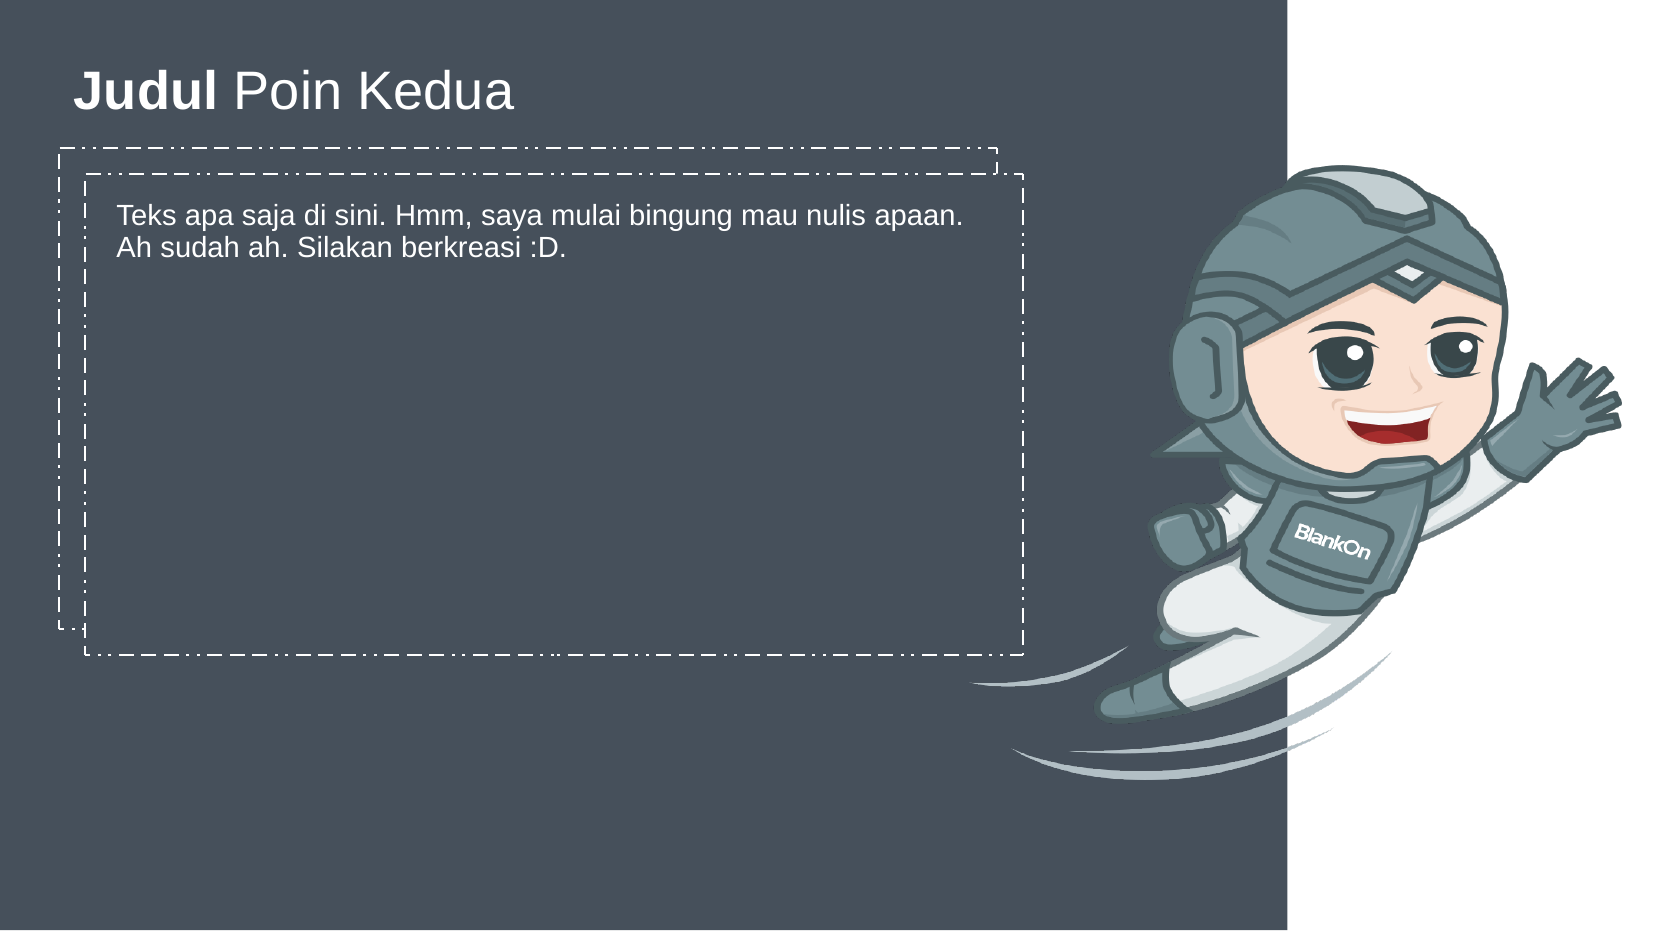

Judul Poin Kedua
Teks apa saja di sini. Hmm, saya mulai bingung mau nulis apaan. Ah sudah ah. Silakan berkreasi :D.